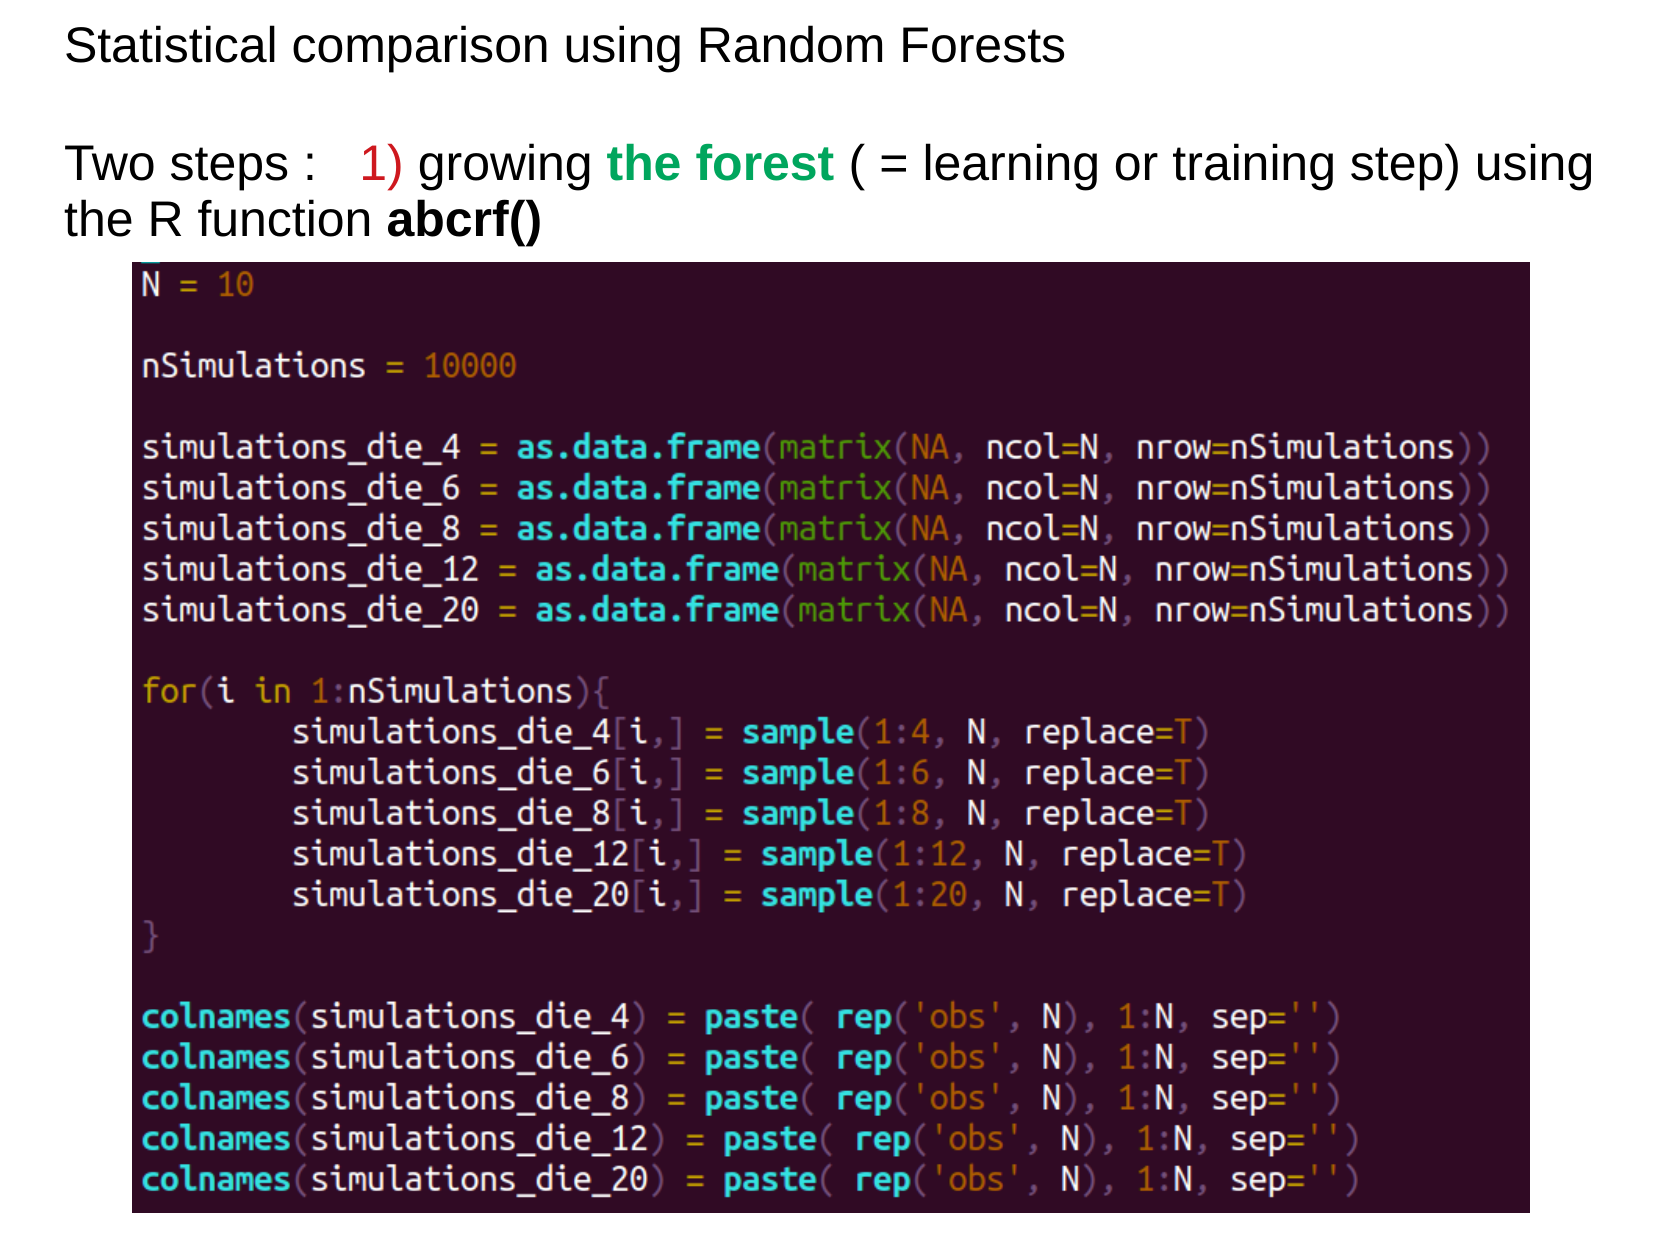

Statistical comparison using Random Forests
Two steps : 	1) growing the forest ( = learning or training step) using the R function abcrf()